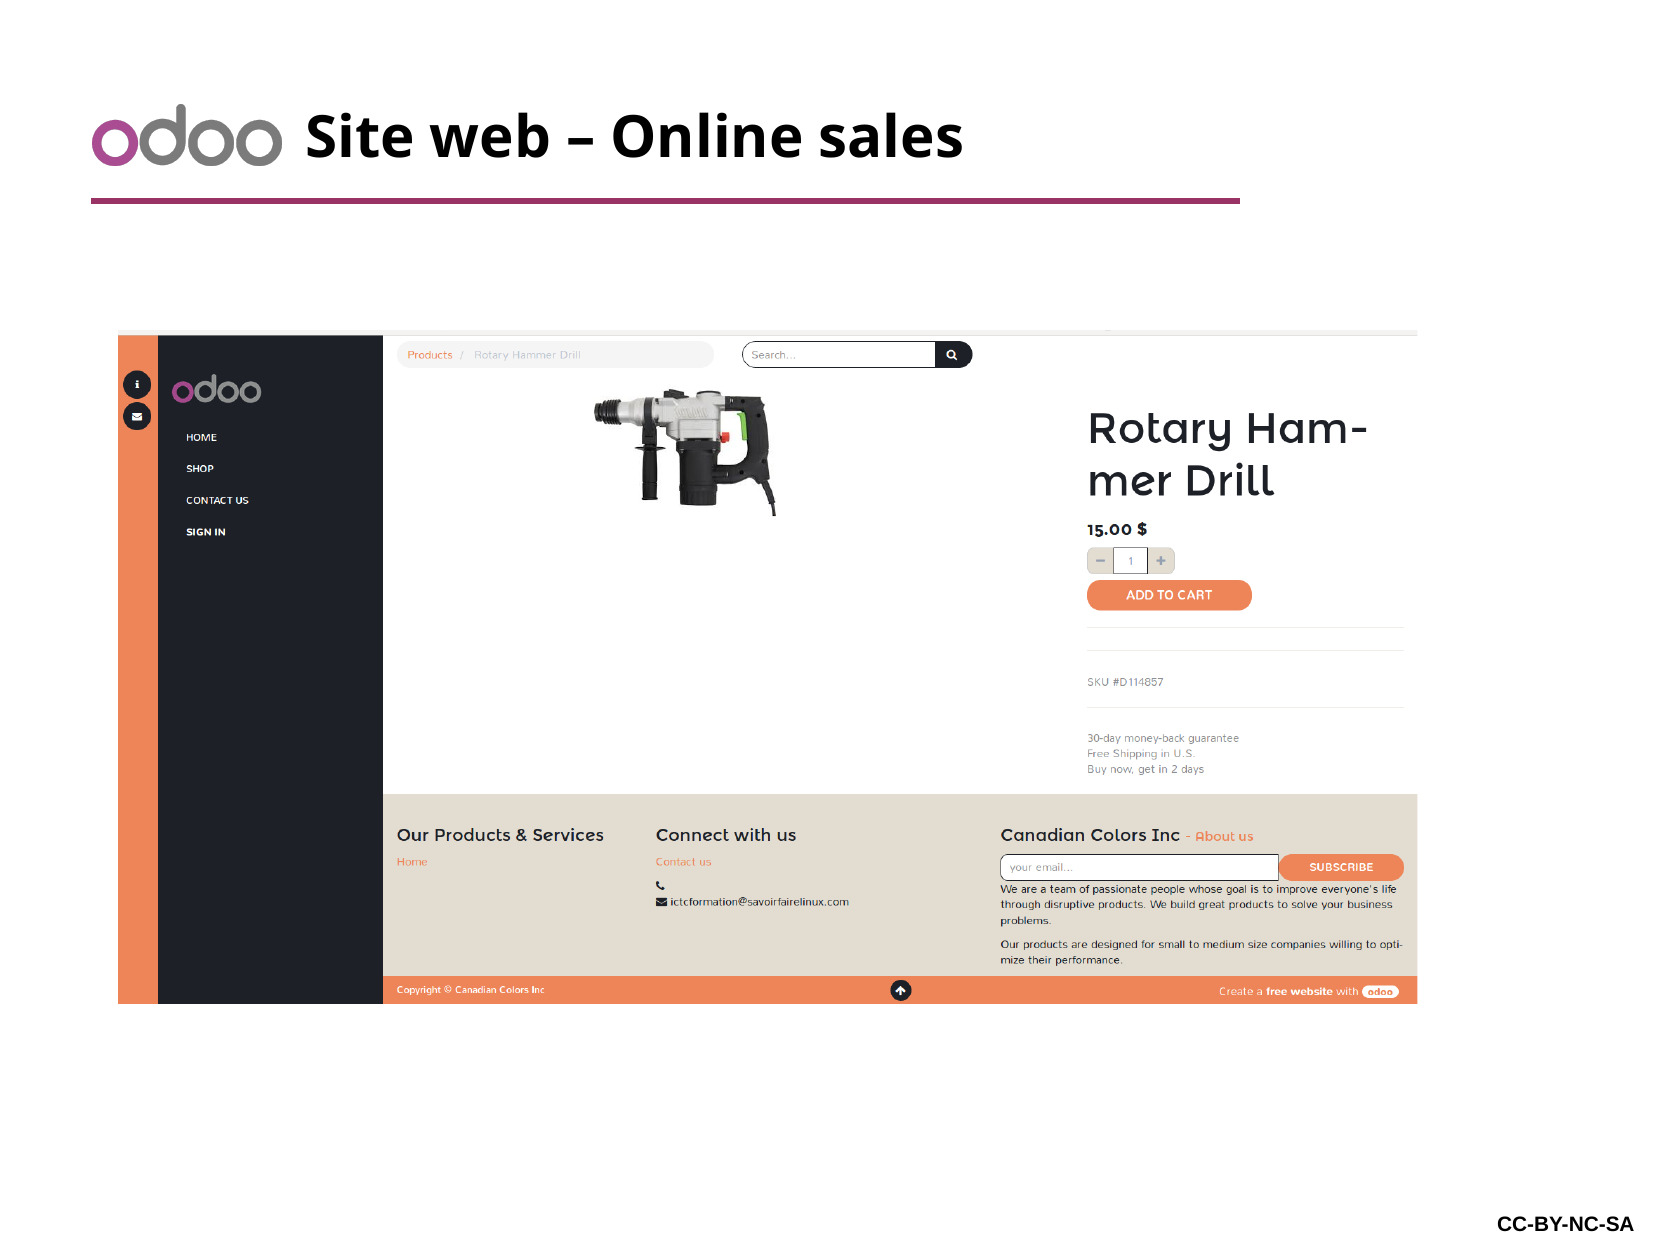

# Site web – Online sales
CC-BY-NC-SA